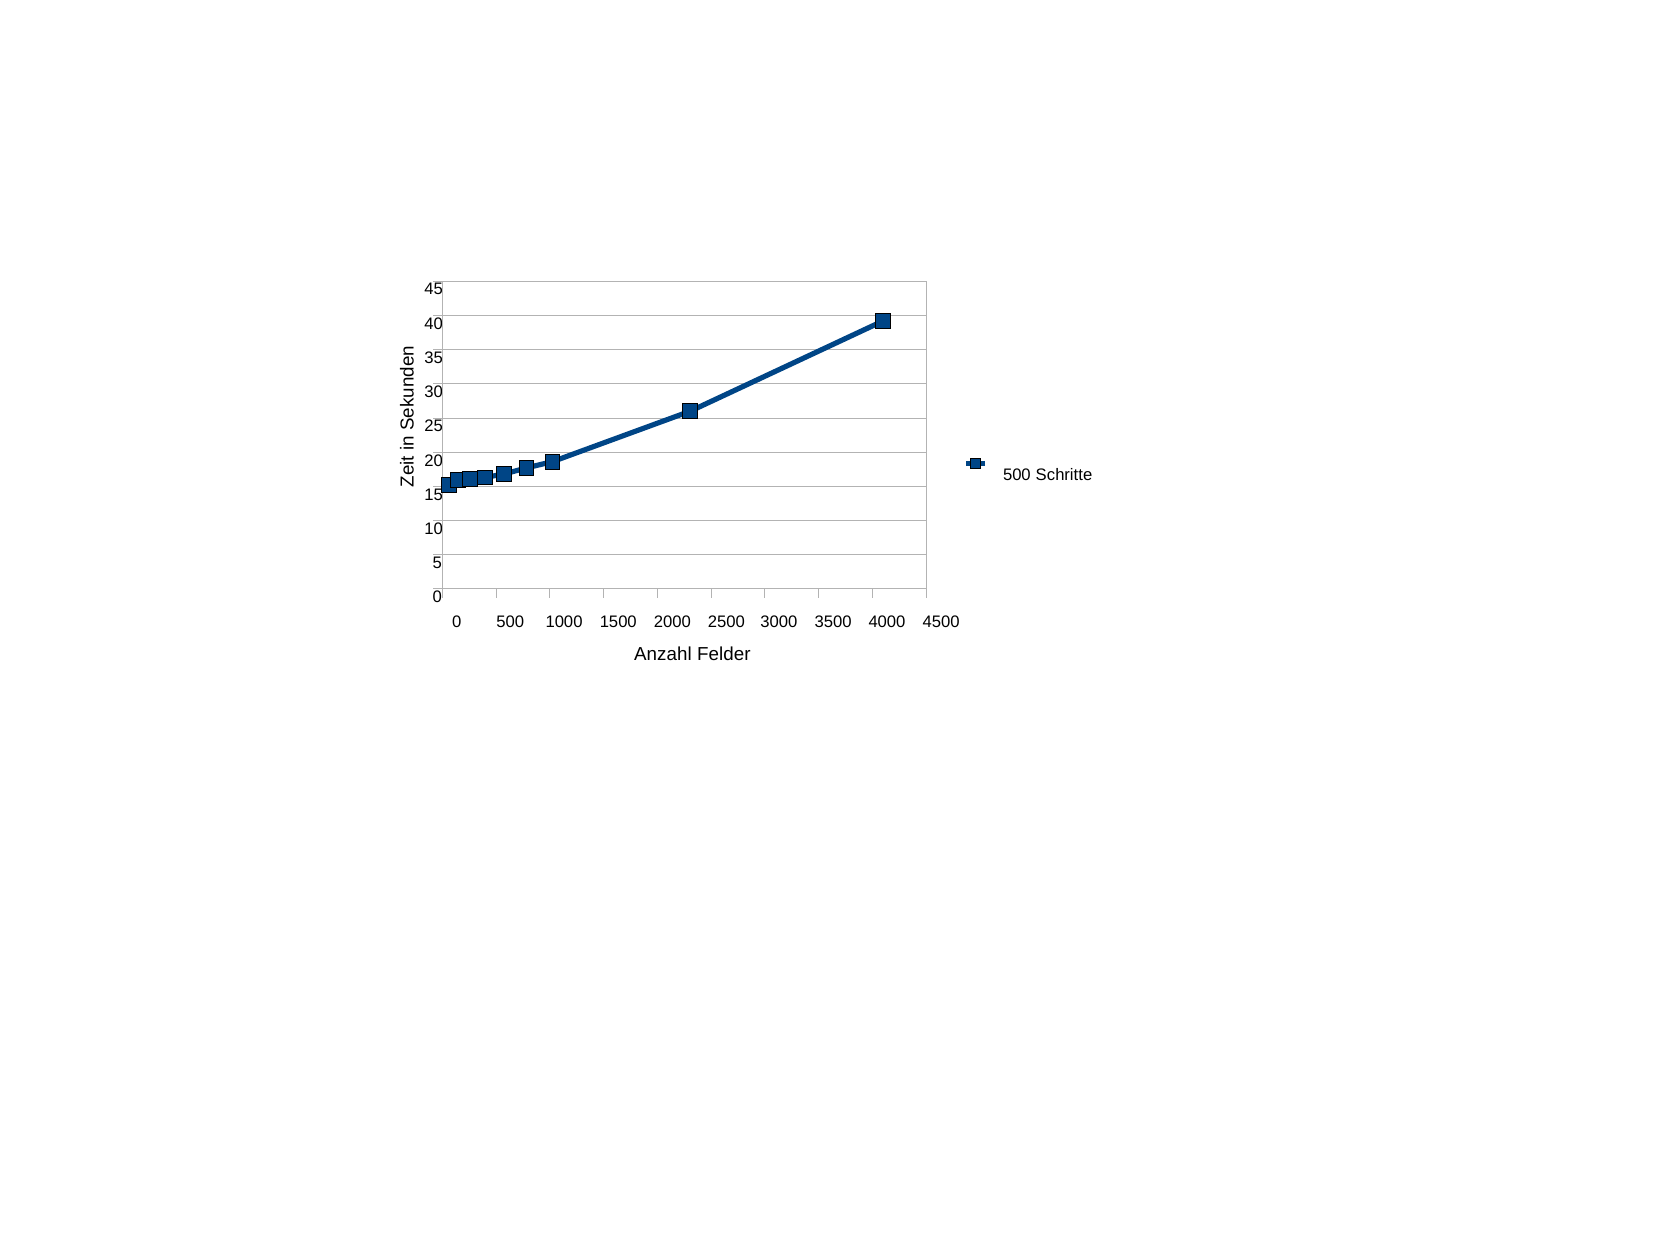

45
40
35
30
Zeit in Sekunden
25
20
500 Schritte
15
10
5
0
0
500
1000
1500
2000
2500
3000
3500
4000
4500
Anzahl Felder